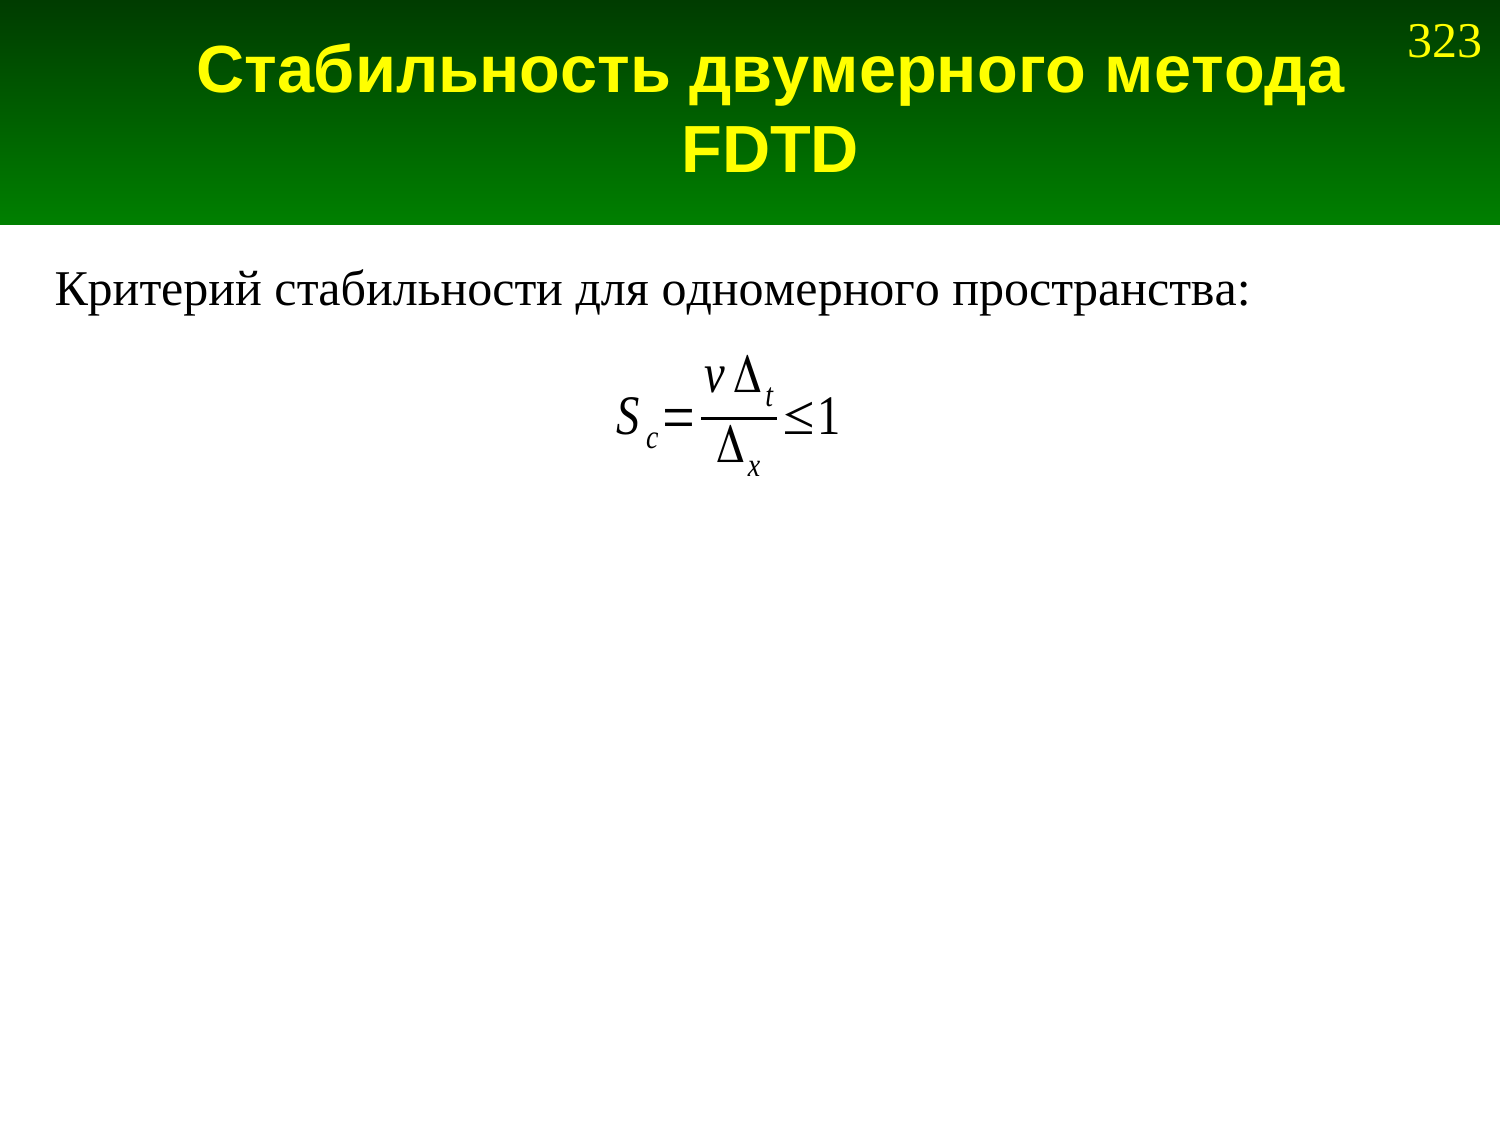

# Стабильность двумерного метода FDTD
Критерий стабильности для одномерного пространства: